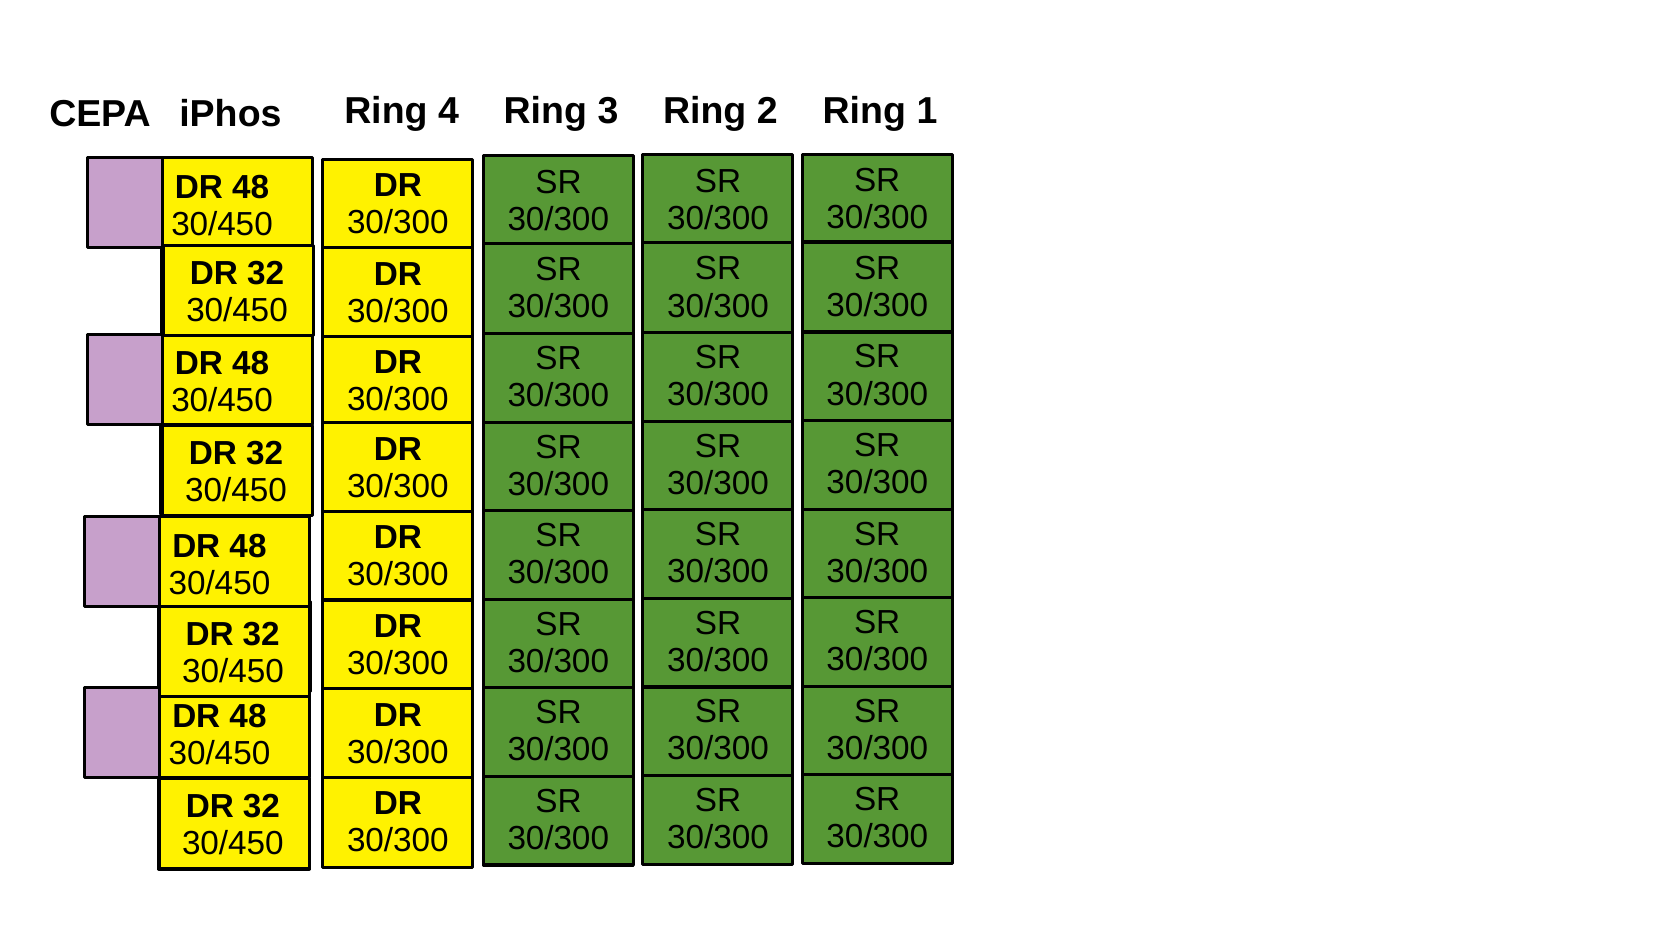

Ring 4
Ring 3
Ring 2
Ring 1
CEPA
iPhos
SR 30/300
SR 30/300
SR 30/300
SR 30/300
SR 30/300
SR 30/300
SR 30/300
SR 30/300
SR 30/300
SR 30/300
SR 30/300
SR 30/300
SR 30/300
SR 30/300
SR 30/300
SR 30/300
SR 30/300
SR 30/300
SR 30/300
SR 30/300
SR 30/300
SR 30/300
SR 30/300
SR 30/300
DR 48 30/450
DR 30/300
DR 30/300
DR 30/300
DR 30/300
DR 30/300
DR 30/300
DR 30/300
DR 30/300
DR 32 30/450
DR 32 30/450
DR 32 30/450
DR 32 30/450
DR 32 30/450
DR 48 30/450
DR 32 30/450
DR 30/300
DR 48 30/450
DR 30/300
DR 32 30/450
DR 48 30/450
DR 32 30/450
DR 30/300